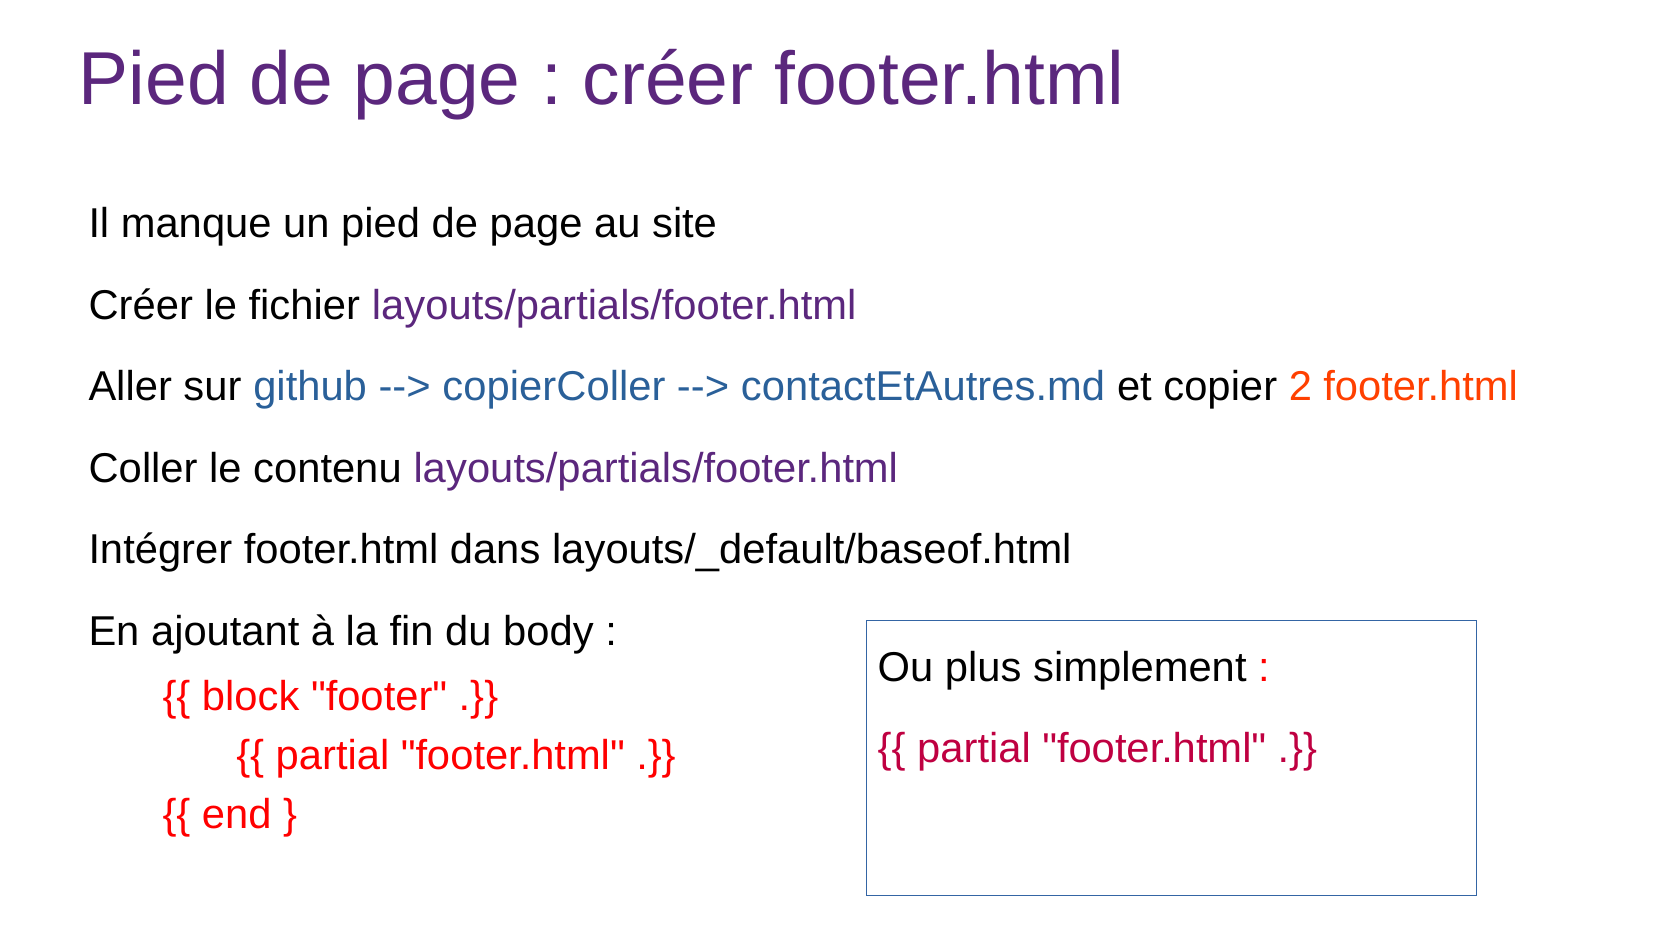

# Pied de page : créer footer.html
Il manque un pied de page au site
Créer le fichier layouts/partials/footer.html
Aller sur github --> copierColler --> contactEtAutres.md et copier 2 footer.html
Coller le contenu layouts/partials/footer.html
Intégrer footer.html dans layouts/_default/baseof.html
En ajoutant à la fin du body :
	{{ block "footer" .}}
		{{ partial "footer.html" .}}
	{{ end }
 Ou plus simplement :
 {{ partial "footer.html" .}}